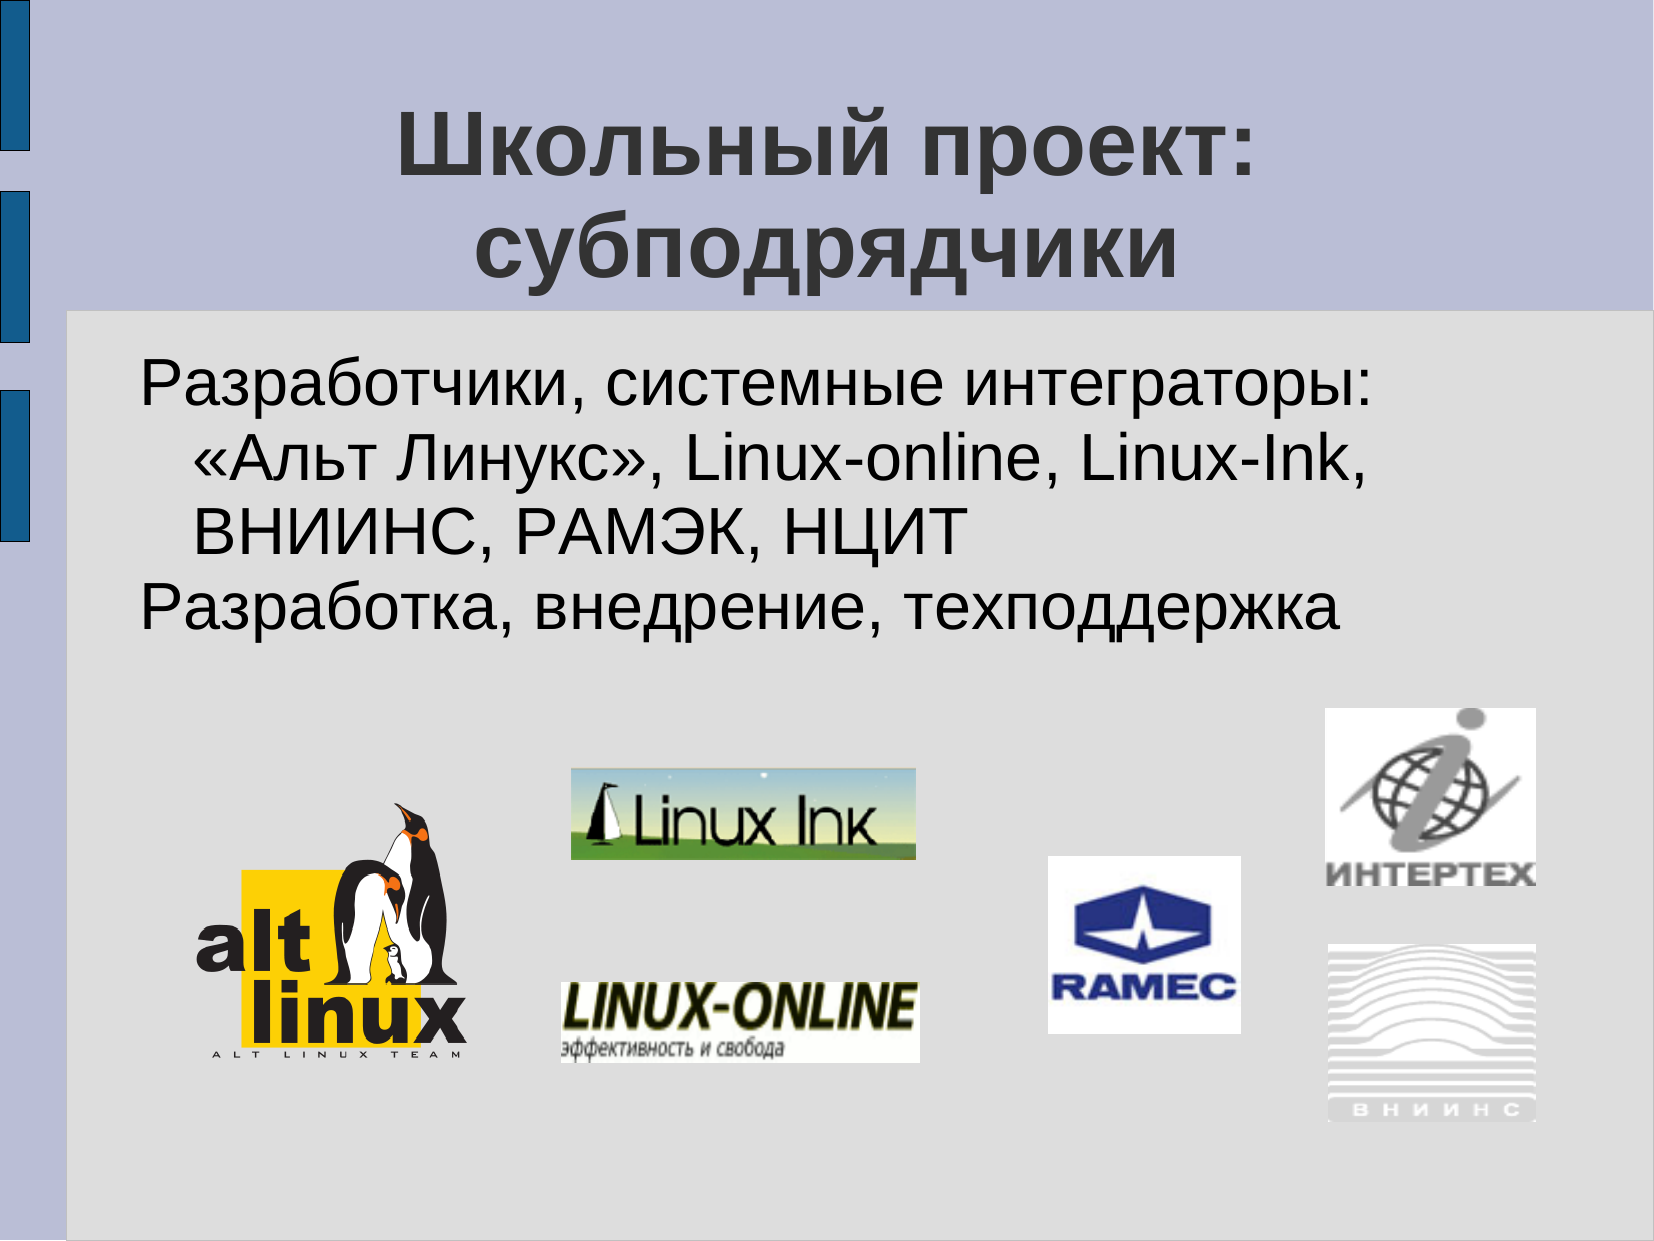

# Школьный проект: субподрядчики
Разработчики, системные интеграторы: «Альт Линукс», Linux-online, Linux-Ink, ВНИИНС, РАМЭК, НЦИТ
Разработка, внедрение, техподдержка